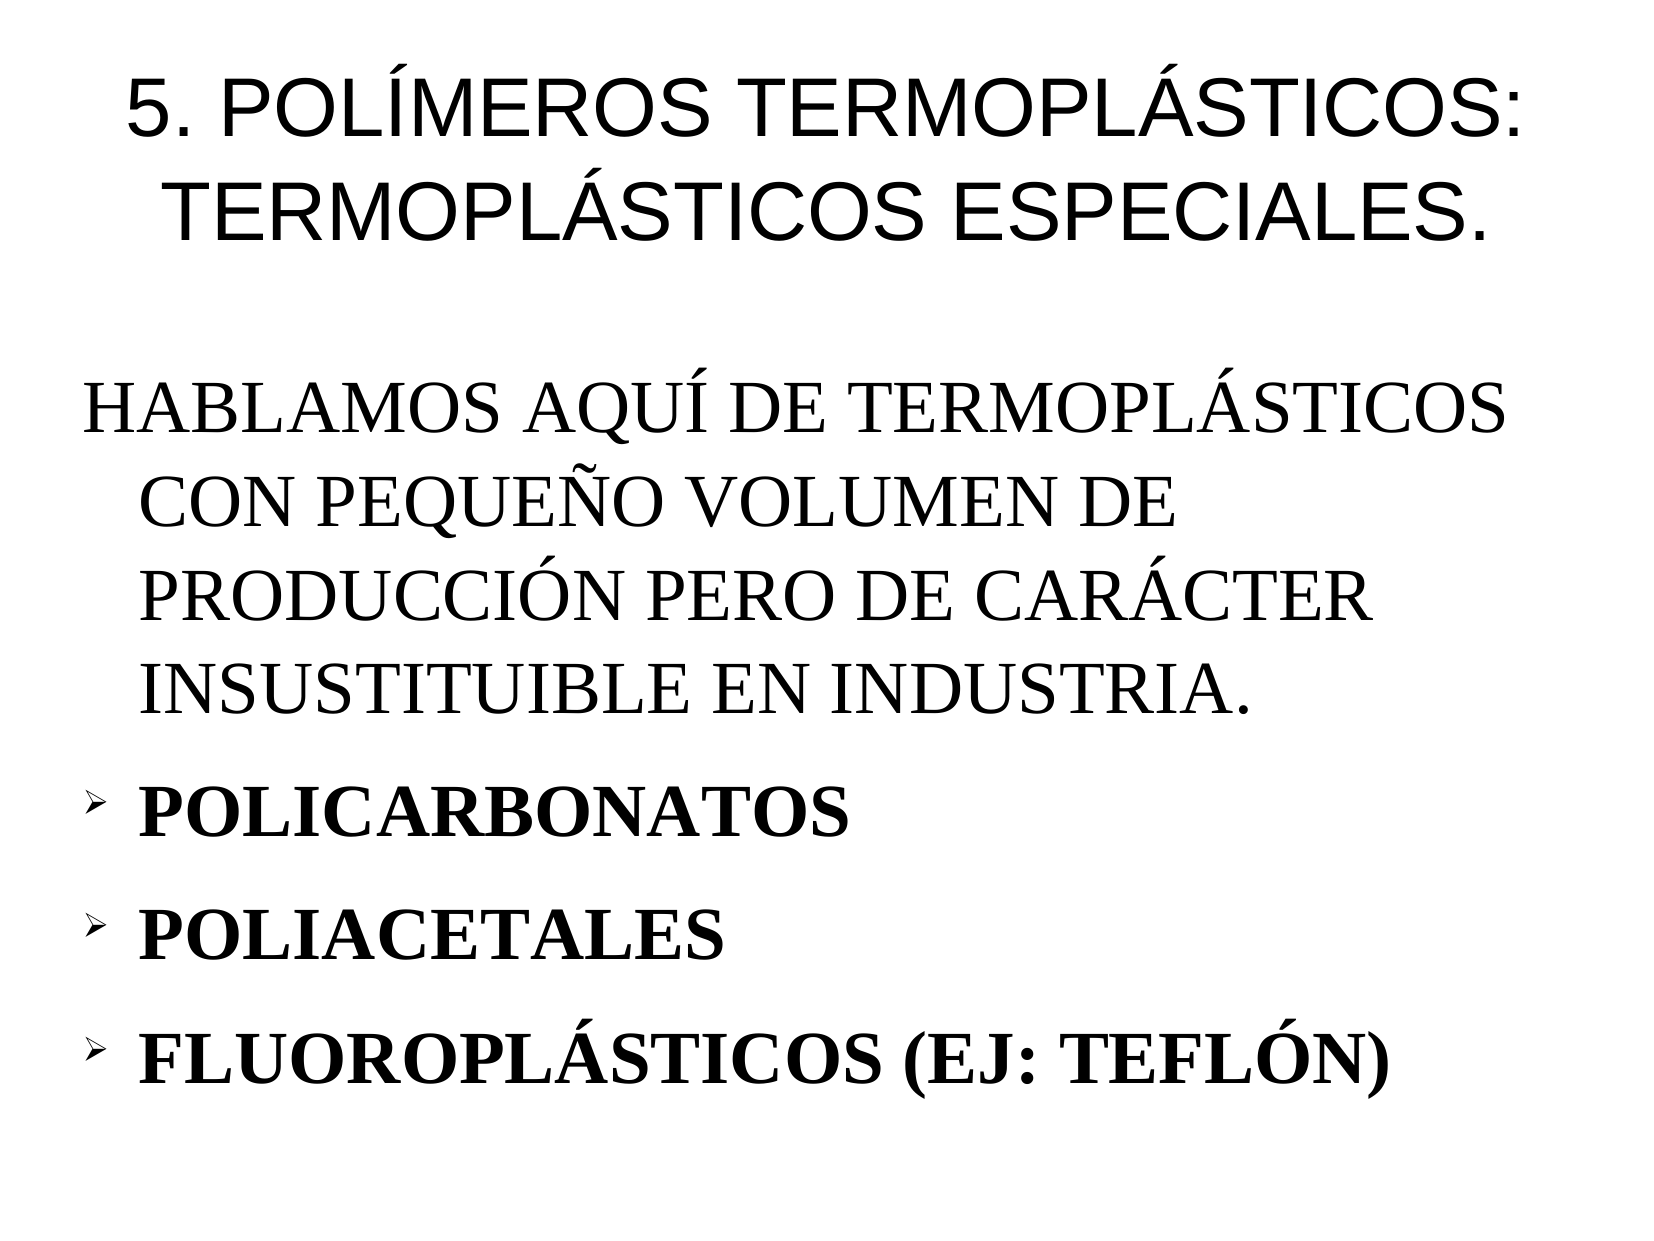

# 5. POLÍMEROS TERMOPLÁSTICOS: TERMOPLÁSTICOS ESPECIALES.
HABLAMOS AQUÍ DE TERMOPLÁSTICOS CON PEQUEÑO VOLUMEN DE PRODUCCIÓN PERO DE CARÁCTER INSUSTITUIBLE EN INDUSTRIA.
POLICARBONATOS
POLIACETALES
FLUOROPLÁSTICOS (EJ: TEFLÓN)